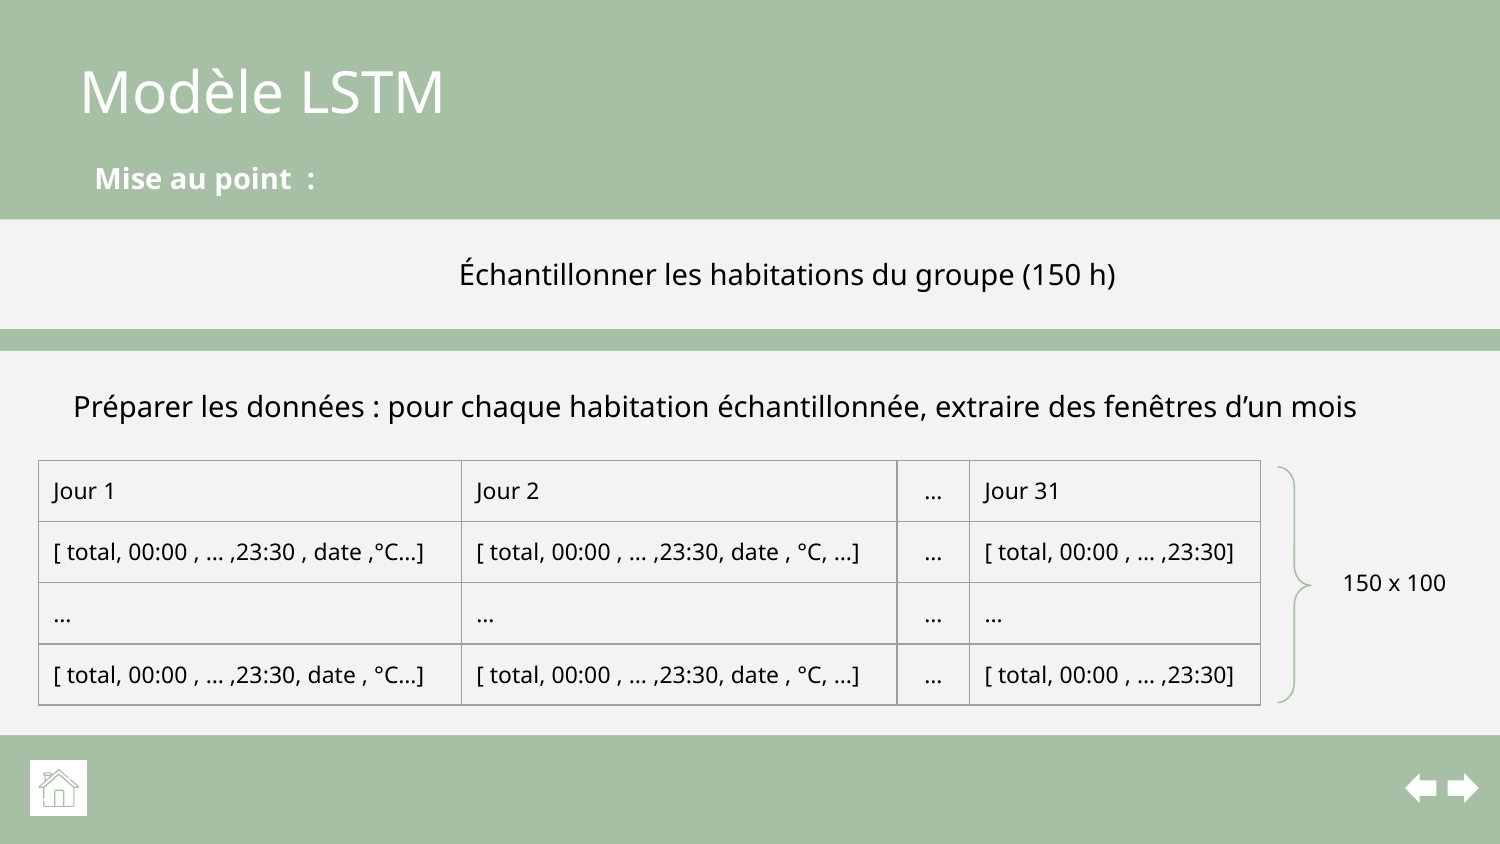

# Modèle LSTM
Mise au point :
 	Échantillonner les habitations du groupe (150 h)
Préparer les données : pour chaque habitation échantillonnée, extraire des fenêtres d’un mois
| Jour 1 | Jour 2 | … | Jour 31 |
| --- | --- | --- | --- |
| [ total, 00:00 , … ,23:30 , date ,°C…] | [ total, 00:00 , … ,23:30, date , °C, …] | … | [ total, 00:00 , … ,23:30] |
| … | … | … | … |
| [ total, 00:00 , … ,23:30, date , °C…] | [ total, 00:00 , … ,23:30, date , °C, …] | … | [ total, 00:00 , … ,23:30] |
150 x 100